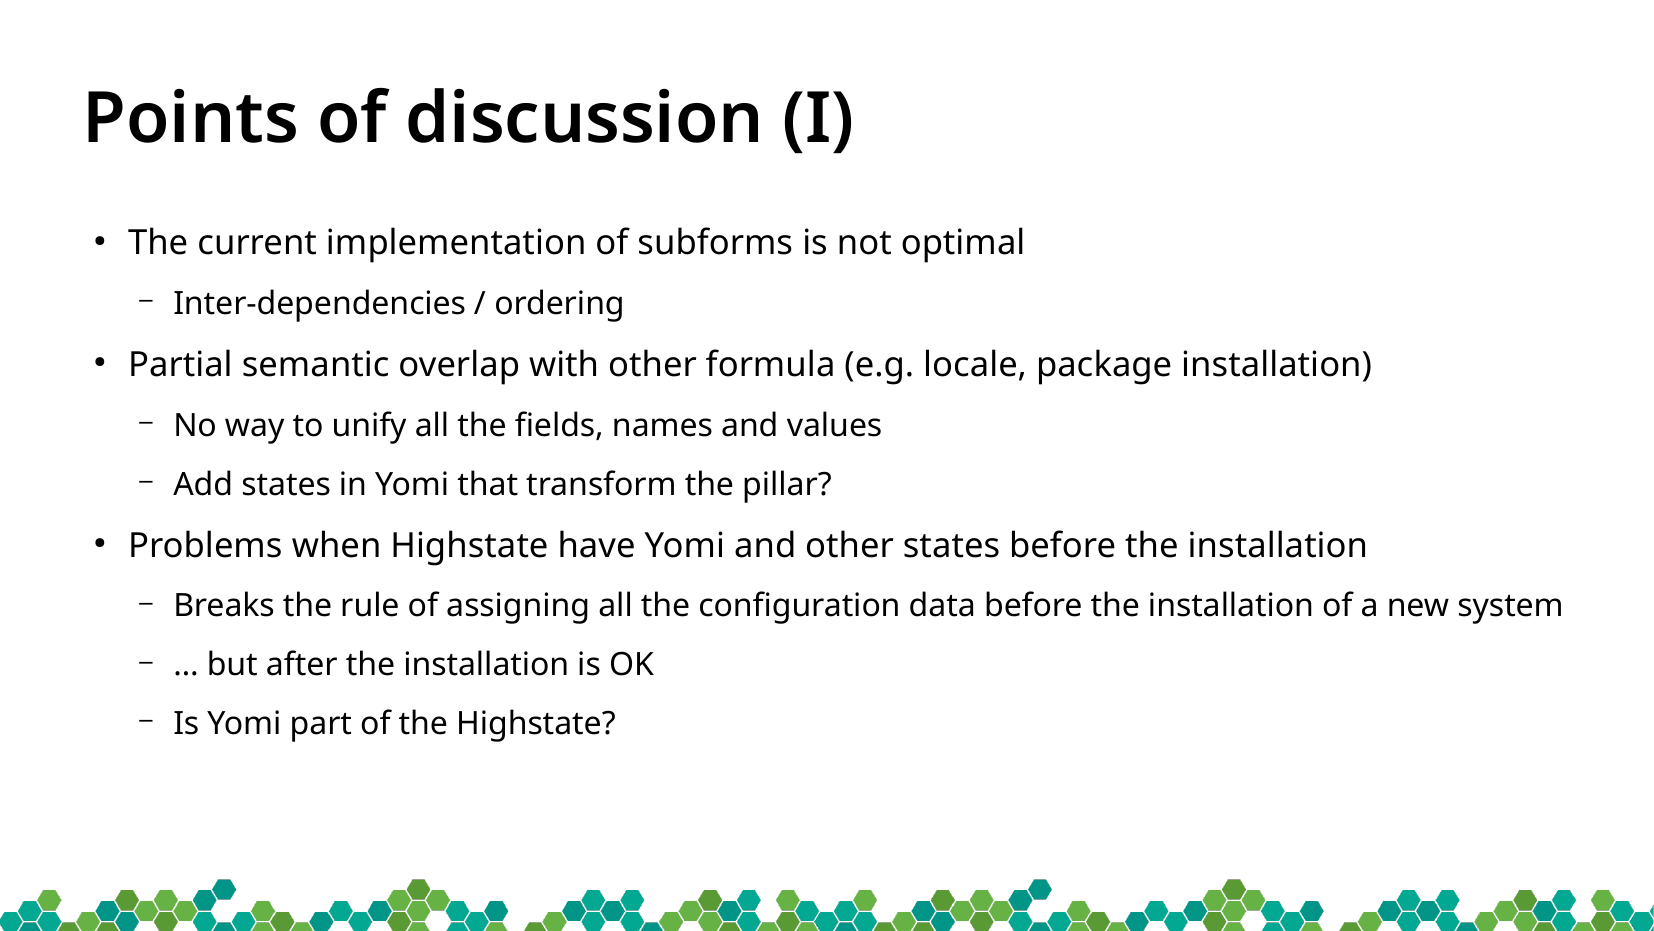

# Points of discussion (I)
The current implementation of subforms is not optimal
Inter-dependencies / ordering
Partial semantic overlap with other formula (e.g. locale, package installation)
No way to unify all the fields, names and values
Add states in Yomi that transform the pillar?
Problems when Highstate have Yomi and other states before the installation
Breaks the rule of assigning all the configuration data before the installation of a new system
… but after the installation is OK
Is Yomi part of the Highstate?